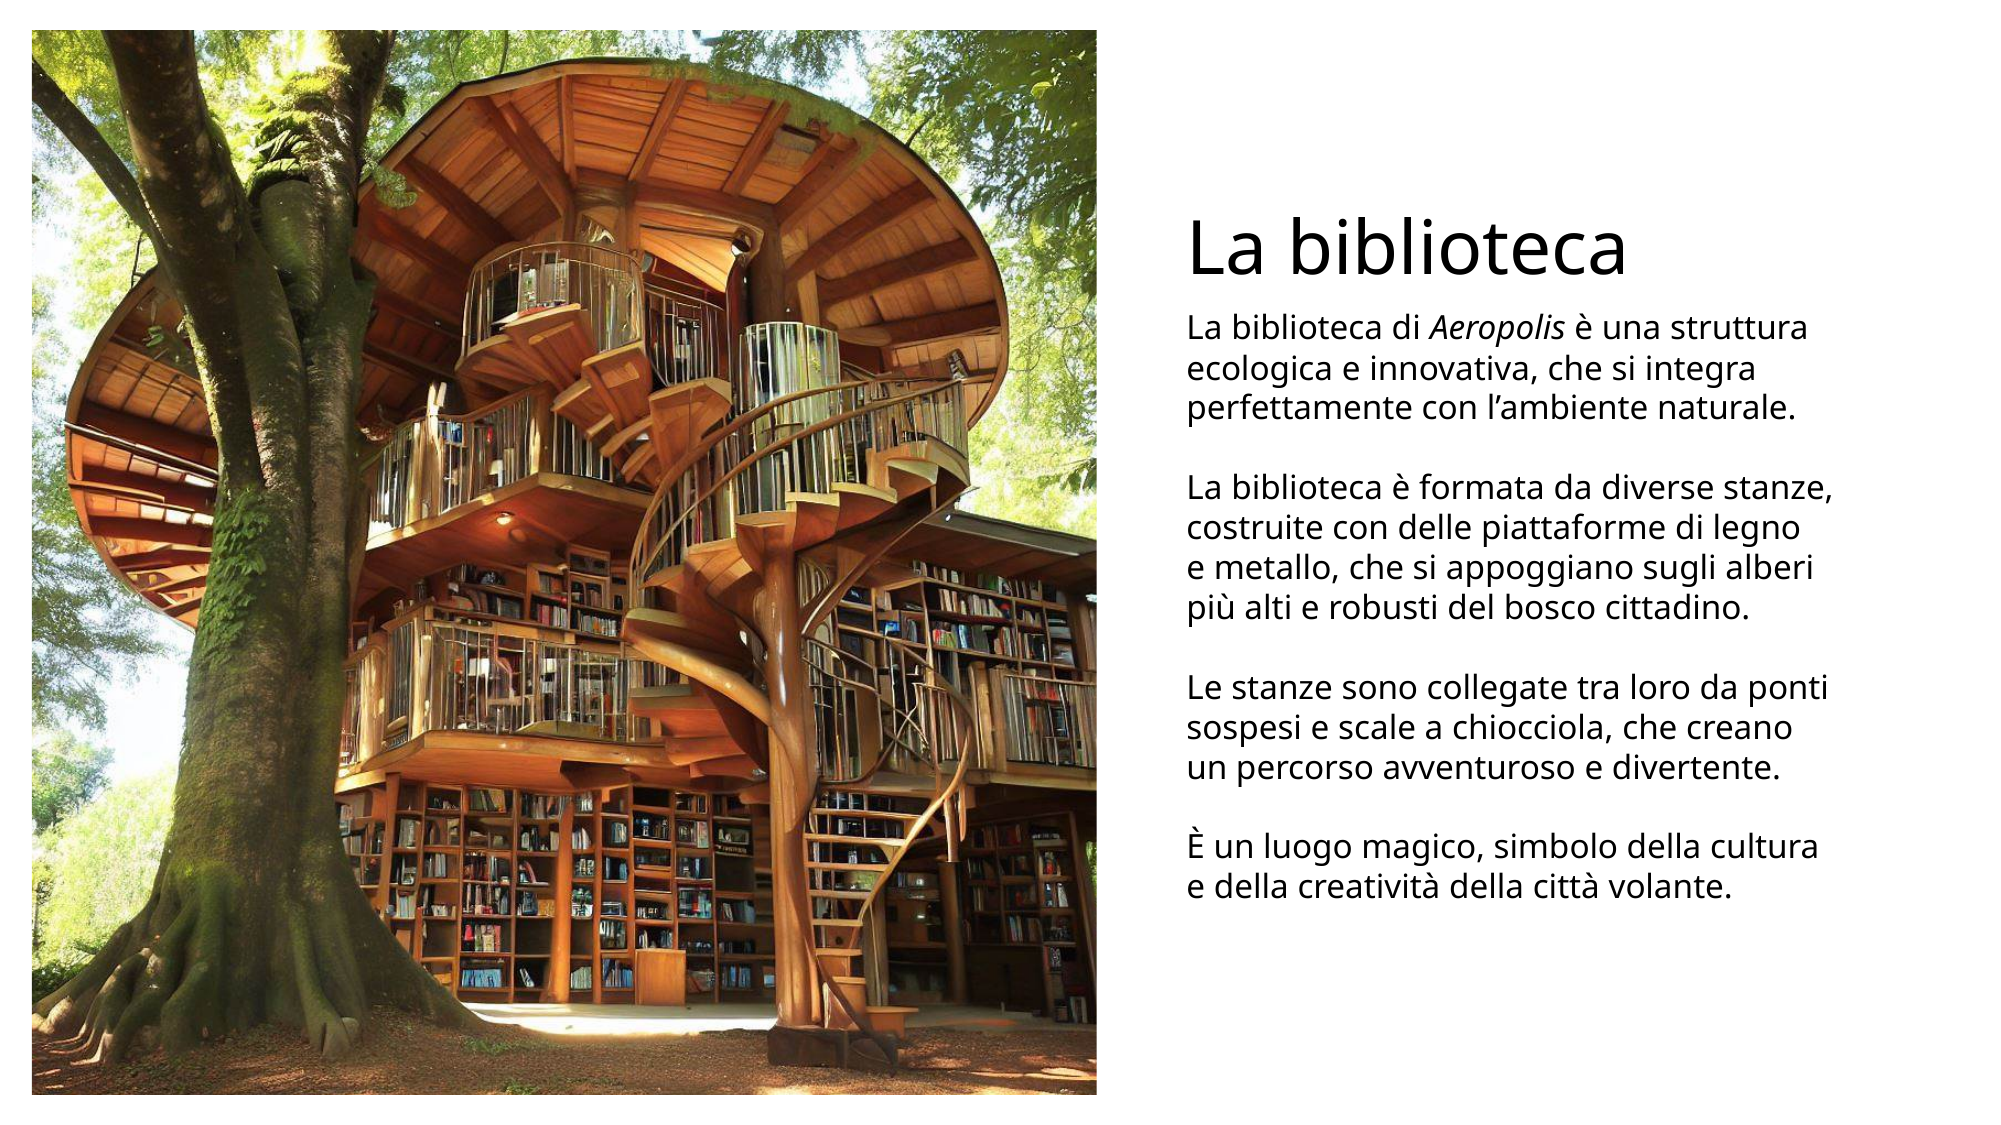

La biblioteca
La biblioteca di Aeropolis è una struttura ecologica e innovativa, che si integra perfettamente con l’ambiente naturale.
La biblioteca è formata da diverse stanze, costruite con delle piattaforme di legno
e metallo, che si appoggiano sugli alberi
più alti e robusti del bosco cittadino.
Le stanze sono collegate tra loro da ponti sospesi e scale a chiocciola, che creano
un percorso avventuroso e divertente.
È un luogo magico, simbolo della cultura
e della creatività della città volante.